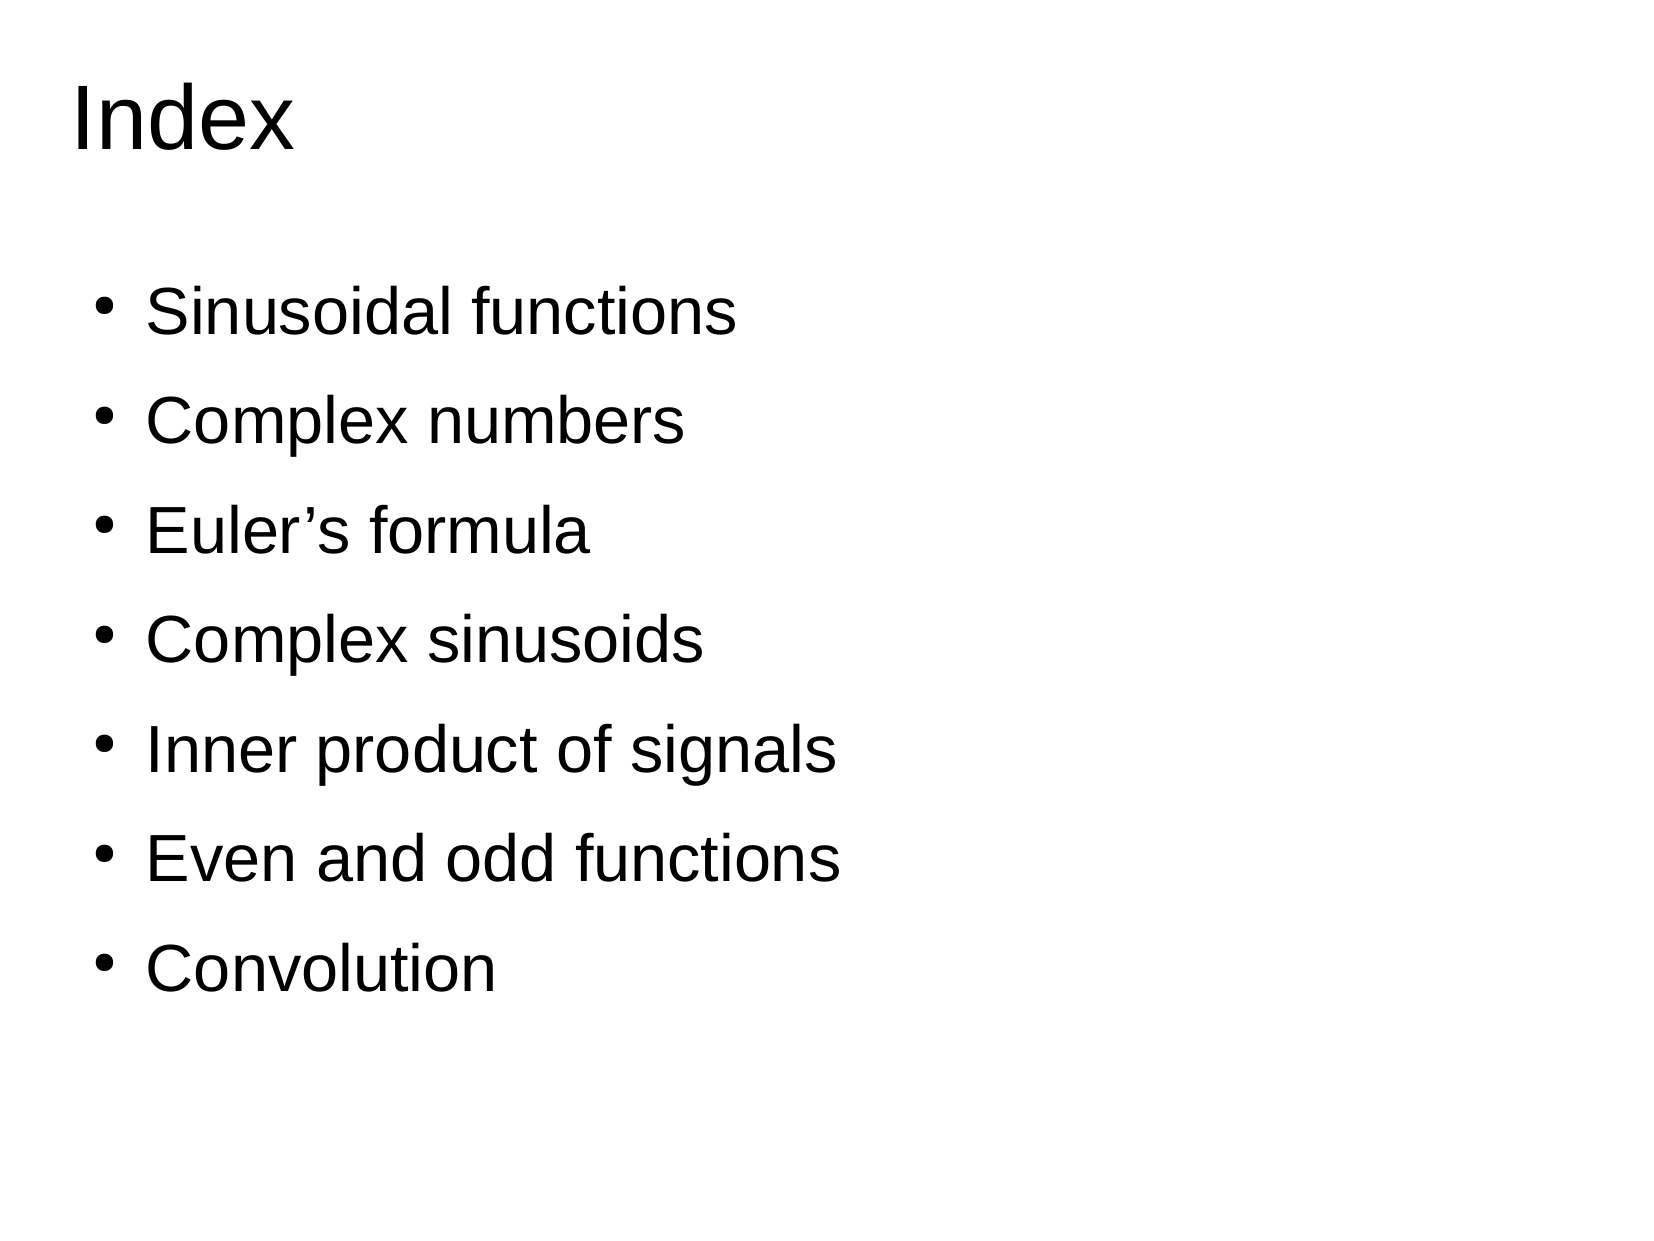

# Index
Sinusoidal functions
Complex numbers
Euler’s formula
Complex sinusoids
Inner product of signals
Even and odd functions
Convolution